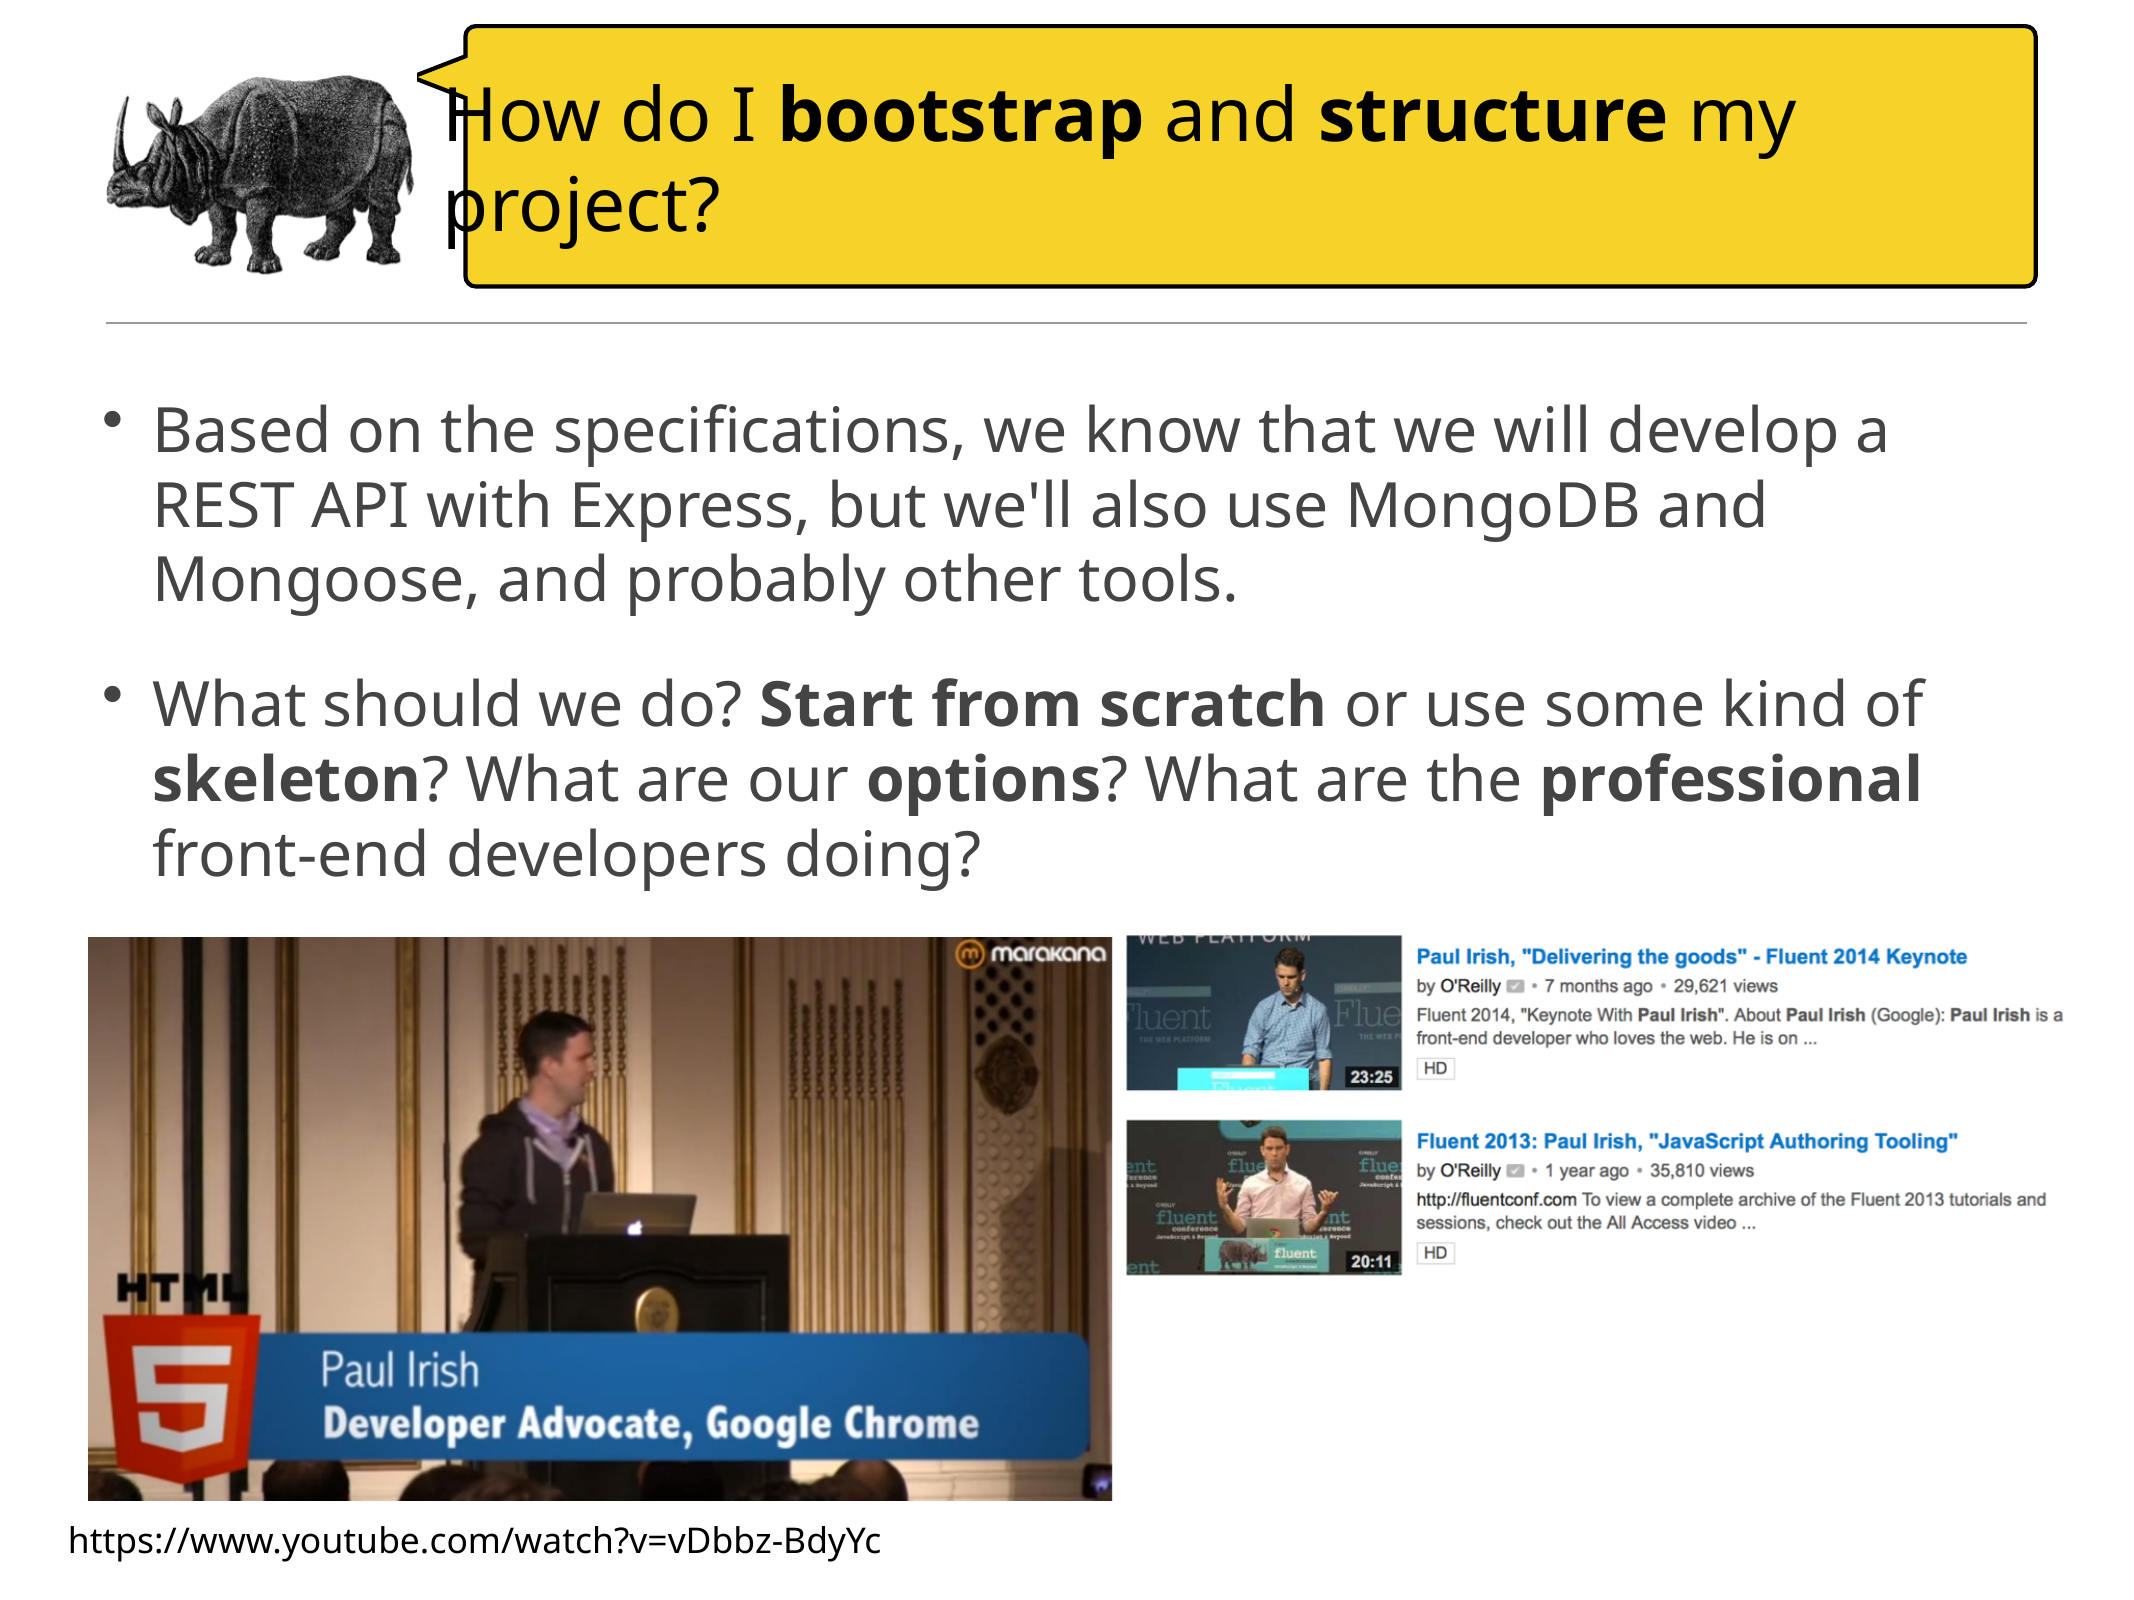

How do I bootstrap and structure my project?
# Based on the specifications, we know that we will develop a REST API with Express, but we'll also use MongoDB and Mongoose, and probably other tools.
What should we do? Start from scratch or use some kind of skeleton? What are our options? What are the professional front-end developers doing?
https://www.youtube.com/watch?v=vDbbz-BdyYc